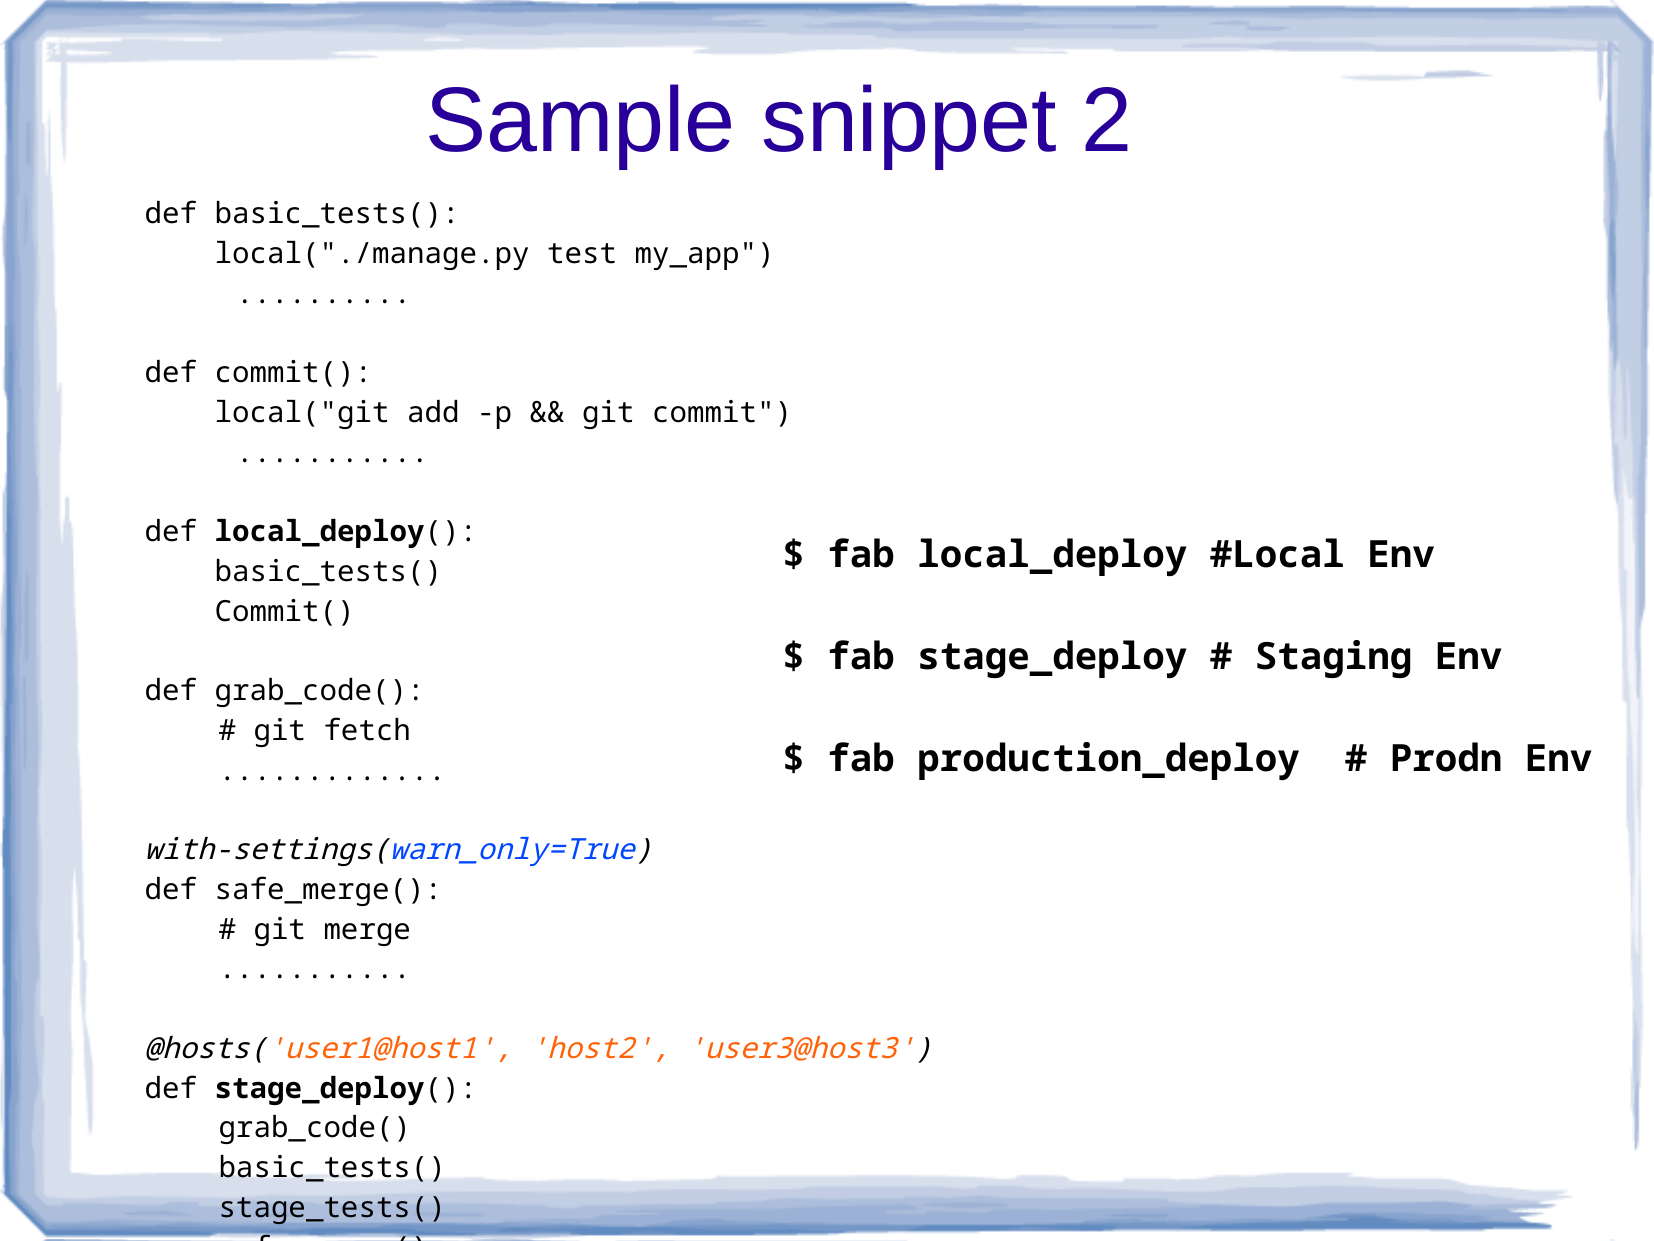

# Sample snippet 2
def basic_tests():
 local("./manage.py test my_app")
	 ..........
def commit():
 local("git add -p && git commit")
	 ...........
def local_deploy():
 basic_tests()
 Commit()
def grab_code():
	# git fetch
	.............
with-settings(warn_only=True)
def safe_merge():
	# git merge
	...........
@hosts('user1@host1', 'host2', 'user3@host3')
def stage_deploy():
	grab_code()
	basic_tests()
	stage_tests()
	safe_merge()
$ fab local_deploy #Local Env
$ fab stage_deploy # Staging Env
$ fab production_deploy # Prodn Env